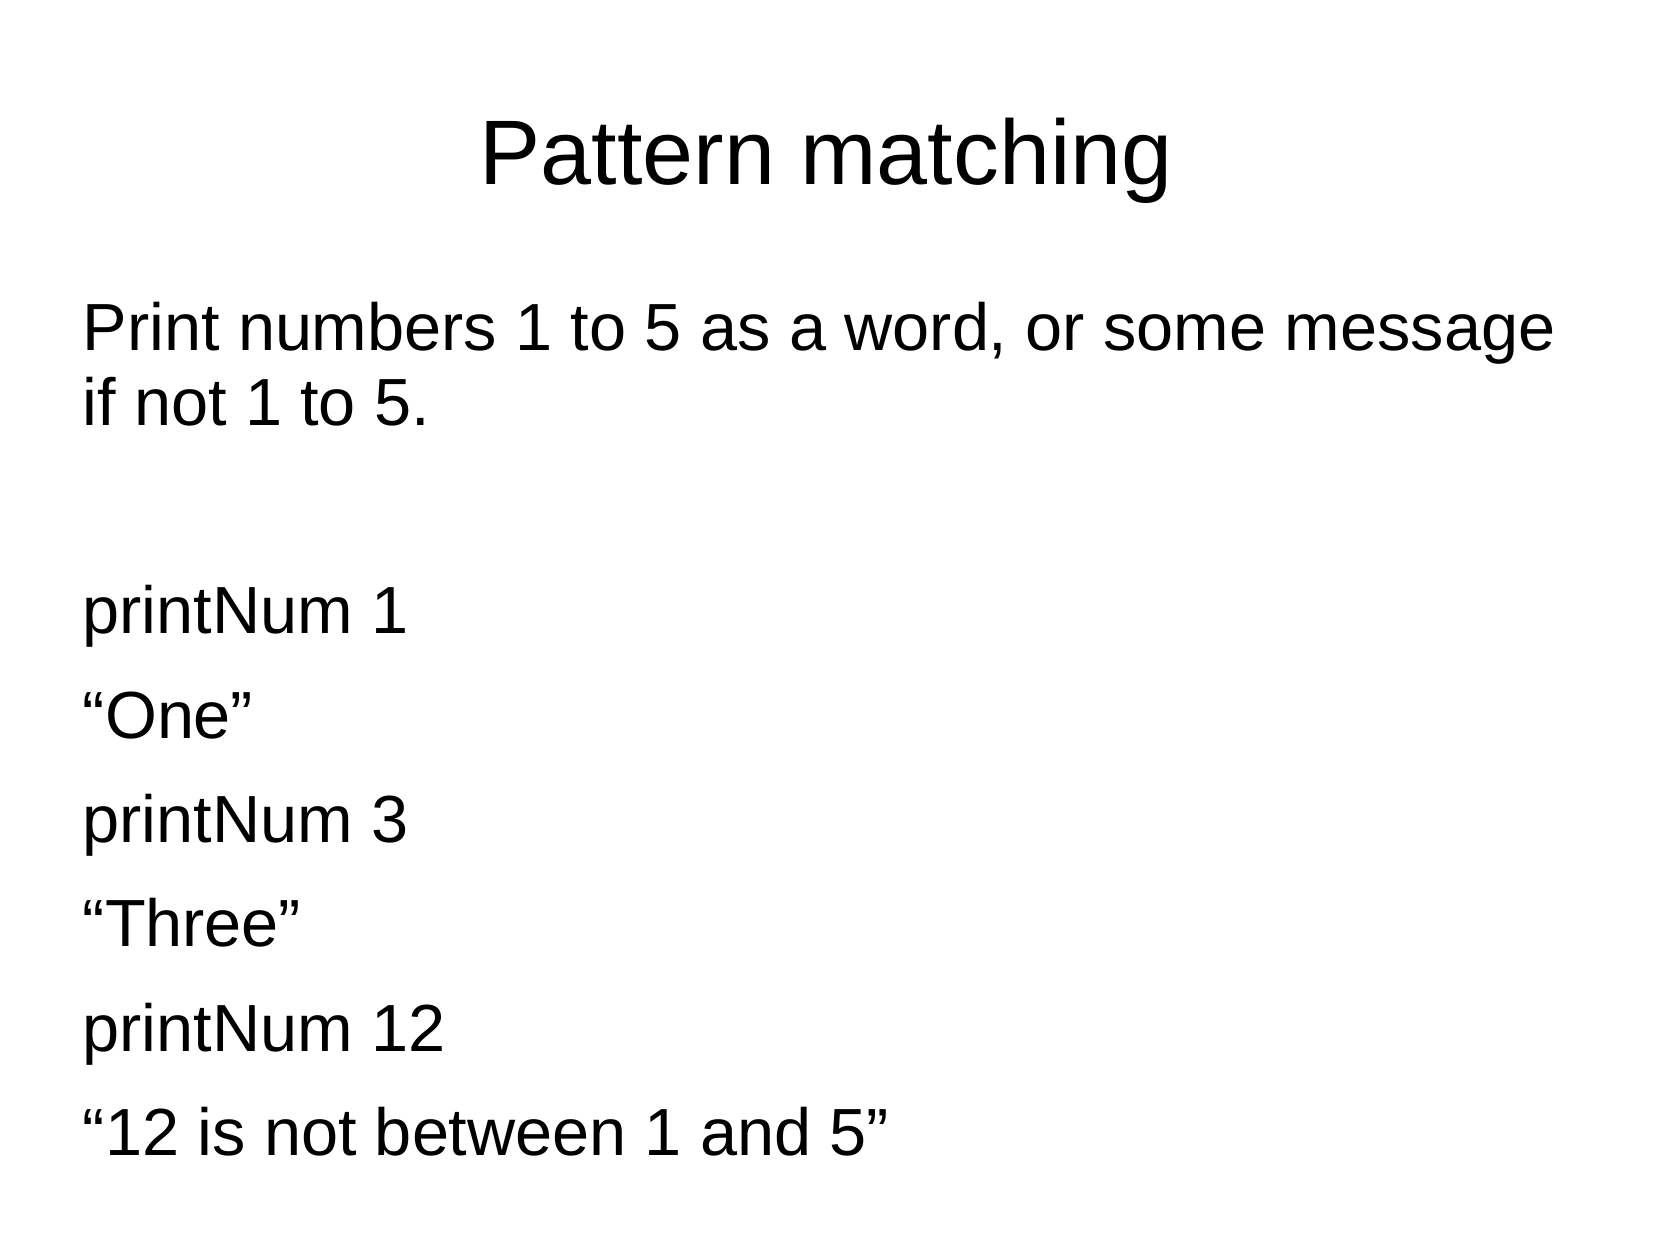

# Pattern matching
Print numbers 1 to 5 as a word, or some message if not 1 to 5.
printNum 1
“One”
printNum 3
“Three”
printNum 12
“12 is not between 1 and 5”